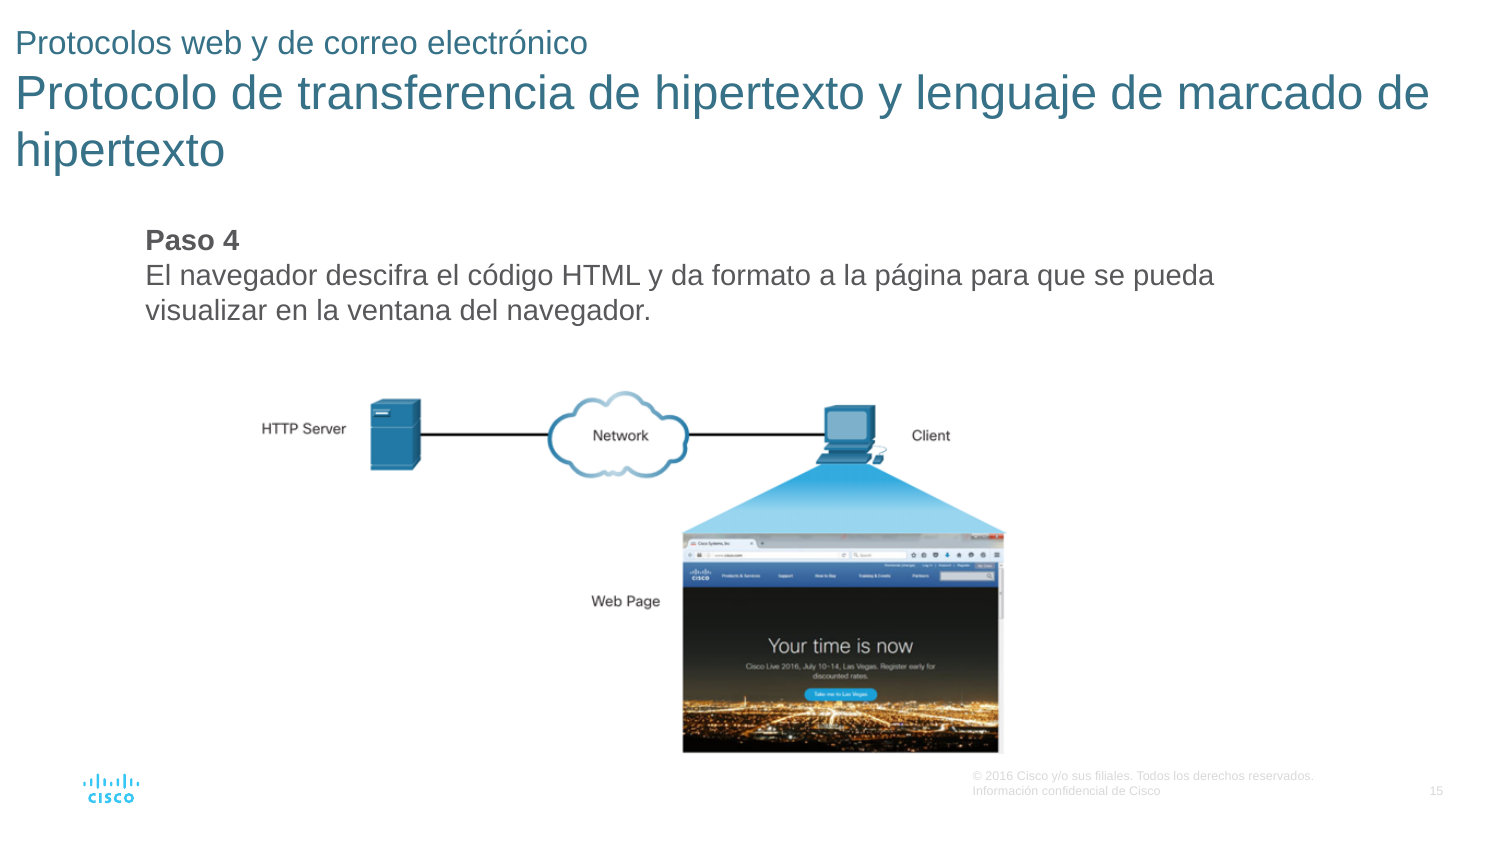

# Protocolos web y de correo electrónico Protocolo de transferencia de hipertexto y lenguaje de marcado de hipertexto
Paso 4
El navegador descifra el código HTML y da formato a la página para que se pueda visualizar en la ventana del navegador.